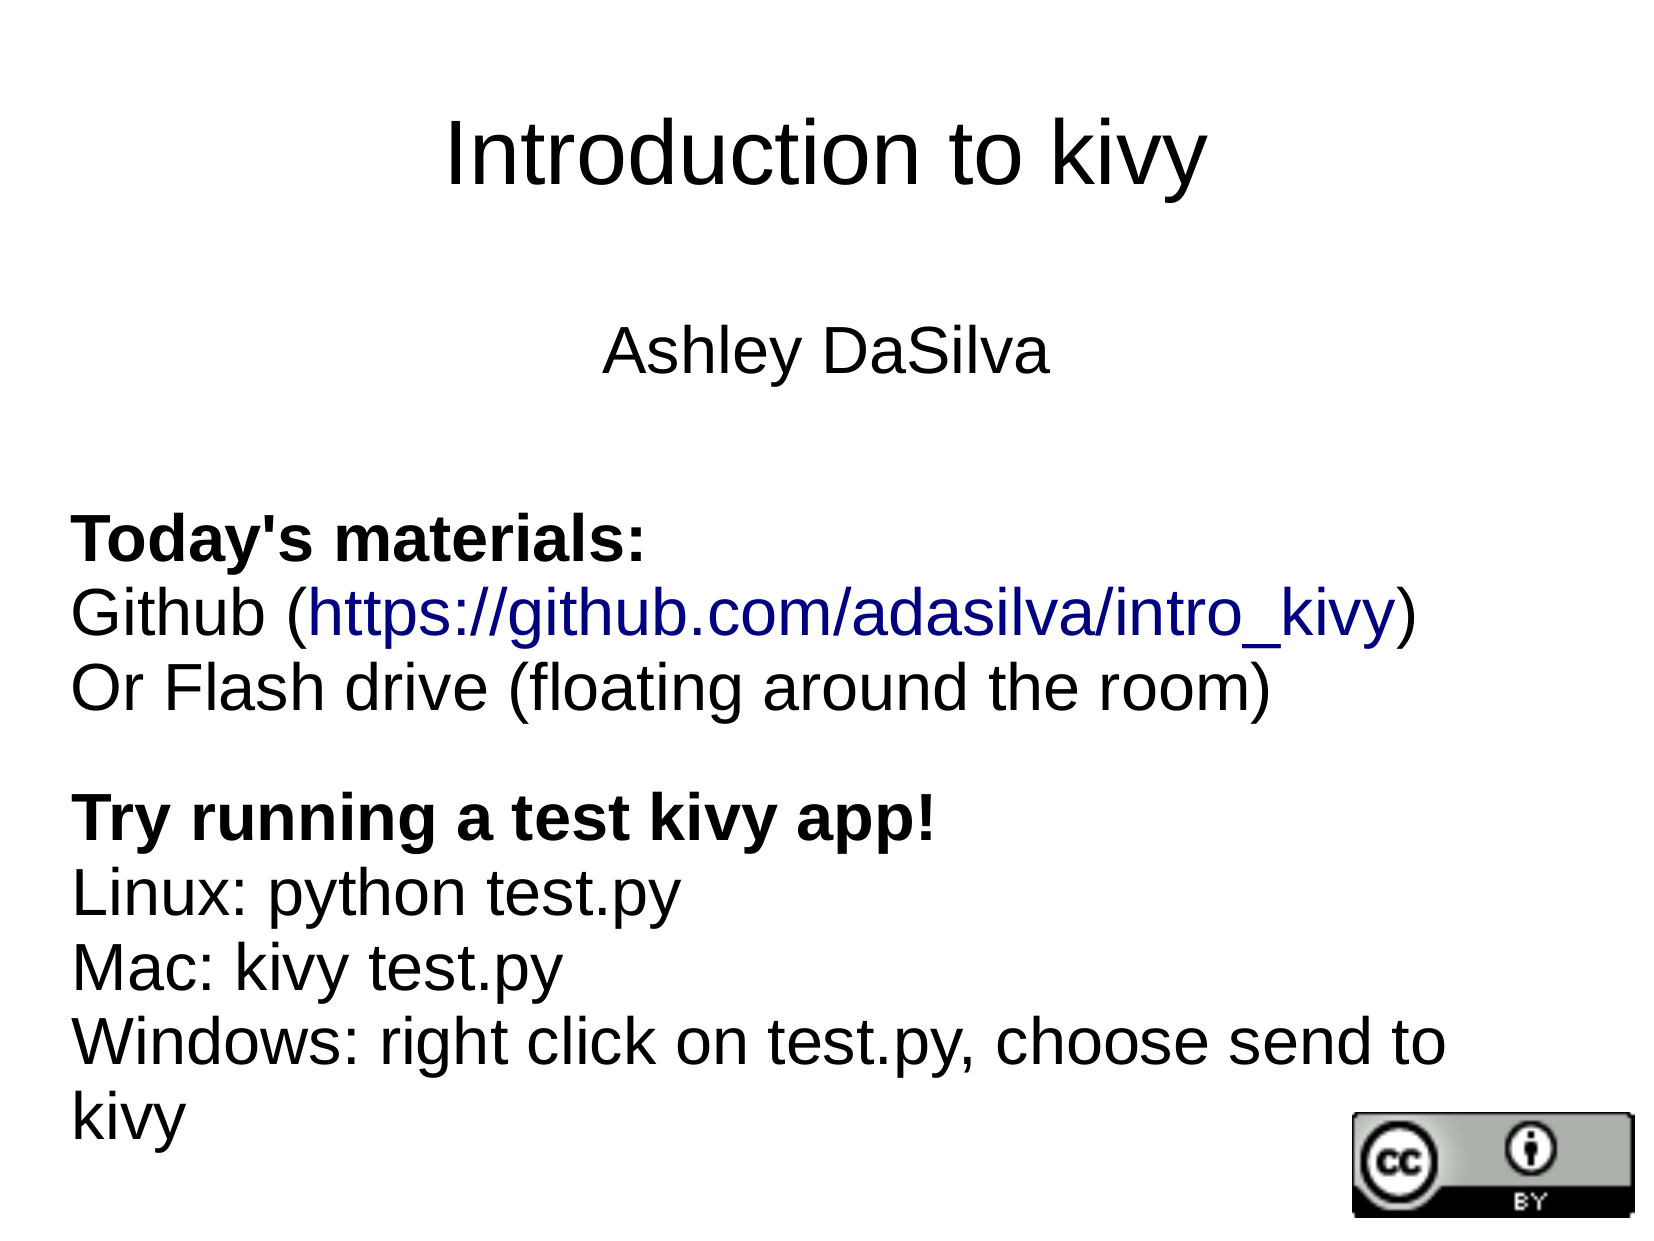

# Introduction to kivy
Ashley DaSilva
Today's materials:
Github (https://github.com/adasilva/intro_kivy)
Or Flash drive (floating around the room)
Try running a test kivy app!
Linux: python test.py
Mac: kivy test.py
Windows: right click on test.py, choose send to kivy